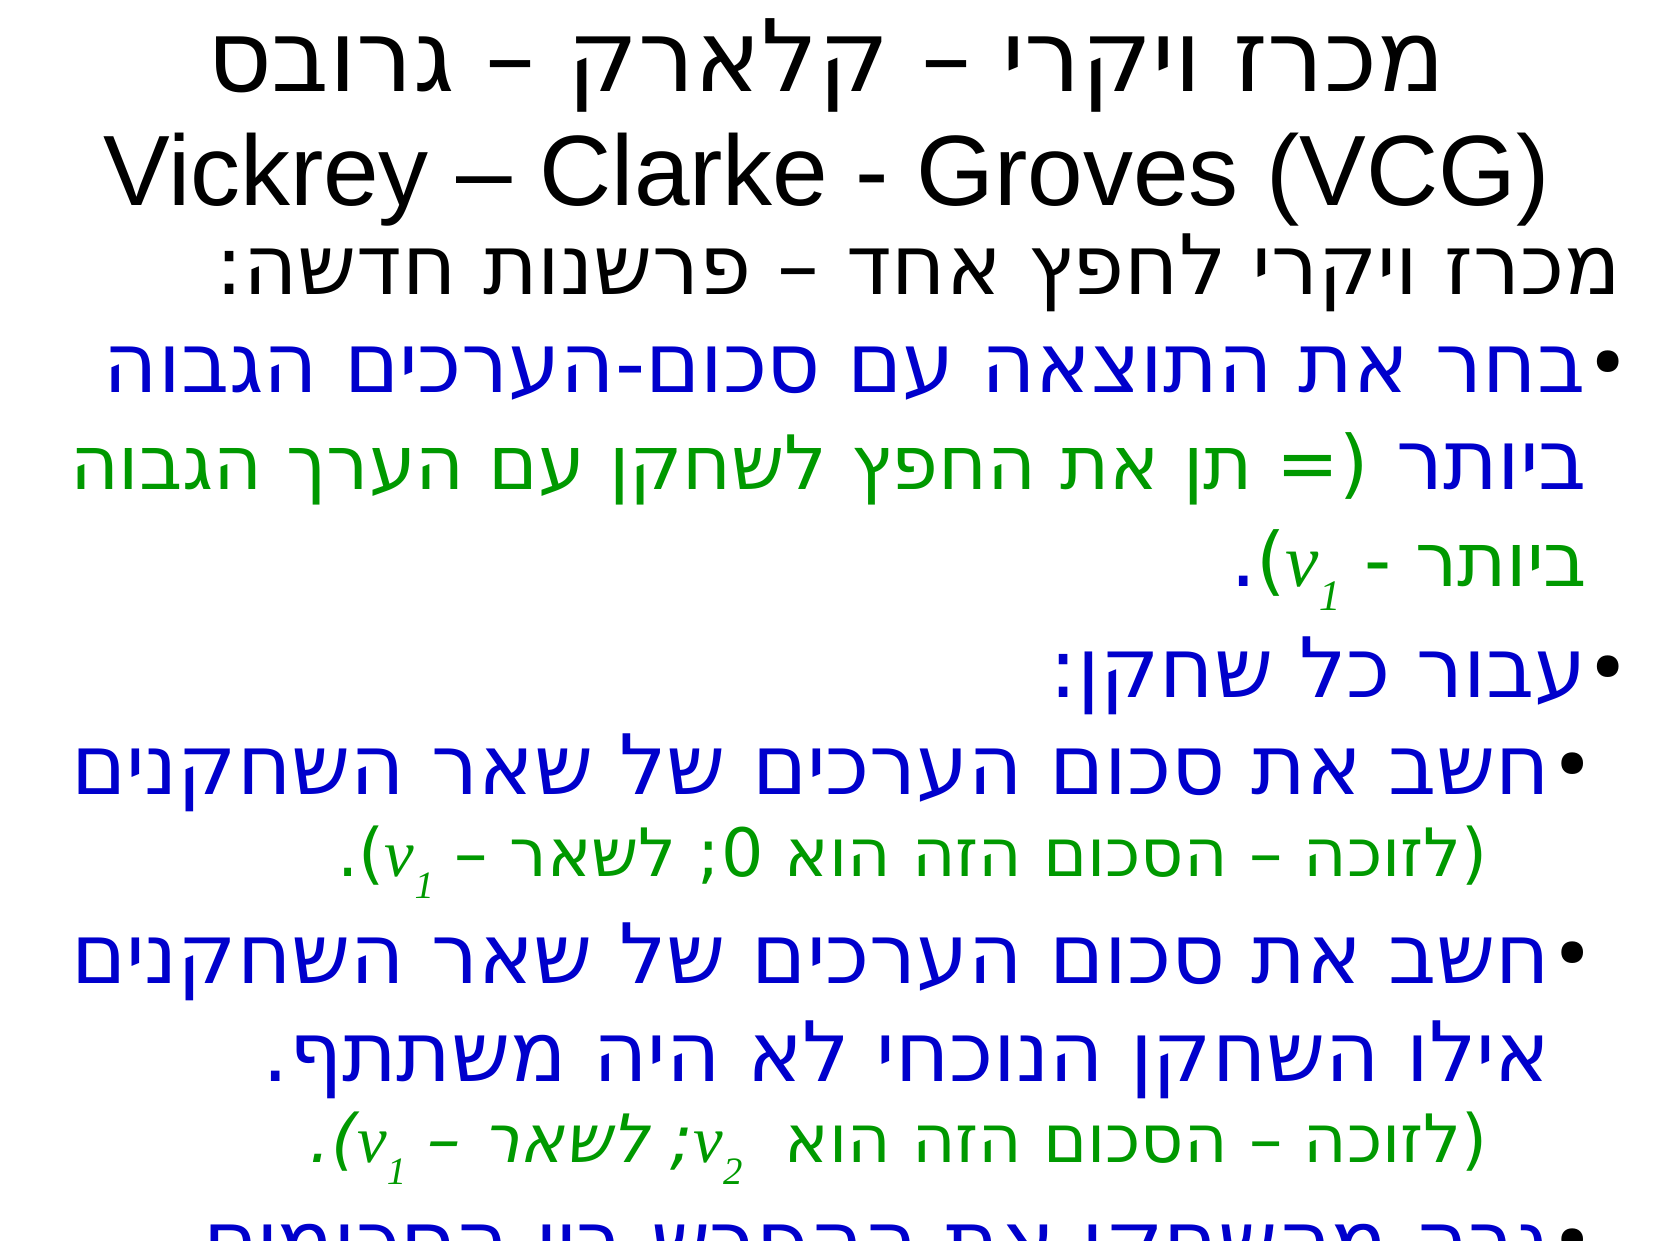

# מכרז ויקרי – קלארק – גרובס Vickrey – Clarke - Groves (VCG)
מכרז ויקרי לחפץ אחד – פרשנות חדשה:
בחר את התוצאה עם סכום-הערכים הגבוה ביותר (= תן את החפץ לשחקן עם הערך הגבוה ביותר - v1).
עבור כל שחקן:
חשב את סכום הערכים של שאר השחקנים
 (לזוכה – הסכום הזה הוא 0; לשאר – v1).
חשב את סכום הערכים של שאר השחקנים אילו השחקן הנוכחי לא היה משתתף.
 (לזוכה – הסכום הזה הוא v2; לשאר – v1).
גבה מהשחקן את ההפרש בין הסכומים.
 (לזוכה – ההפרש הוא v2; לשאר – 0).